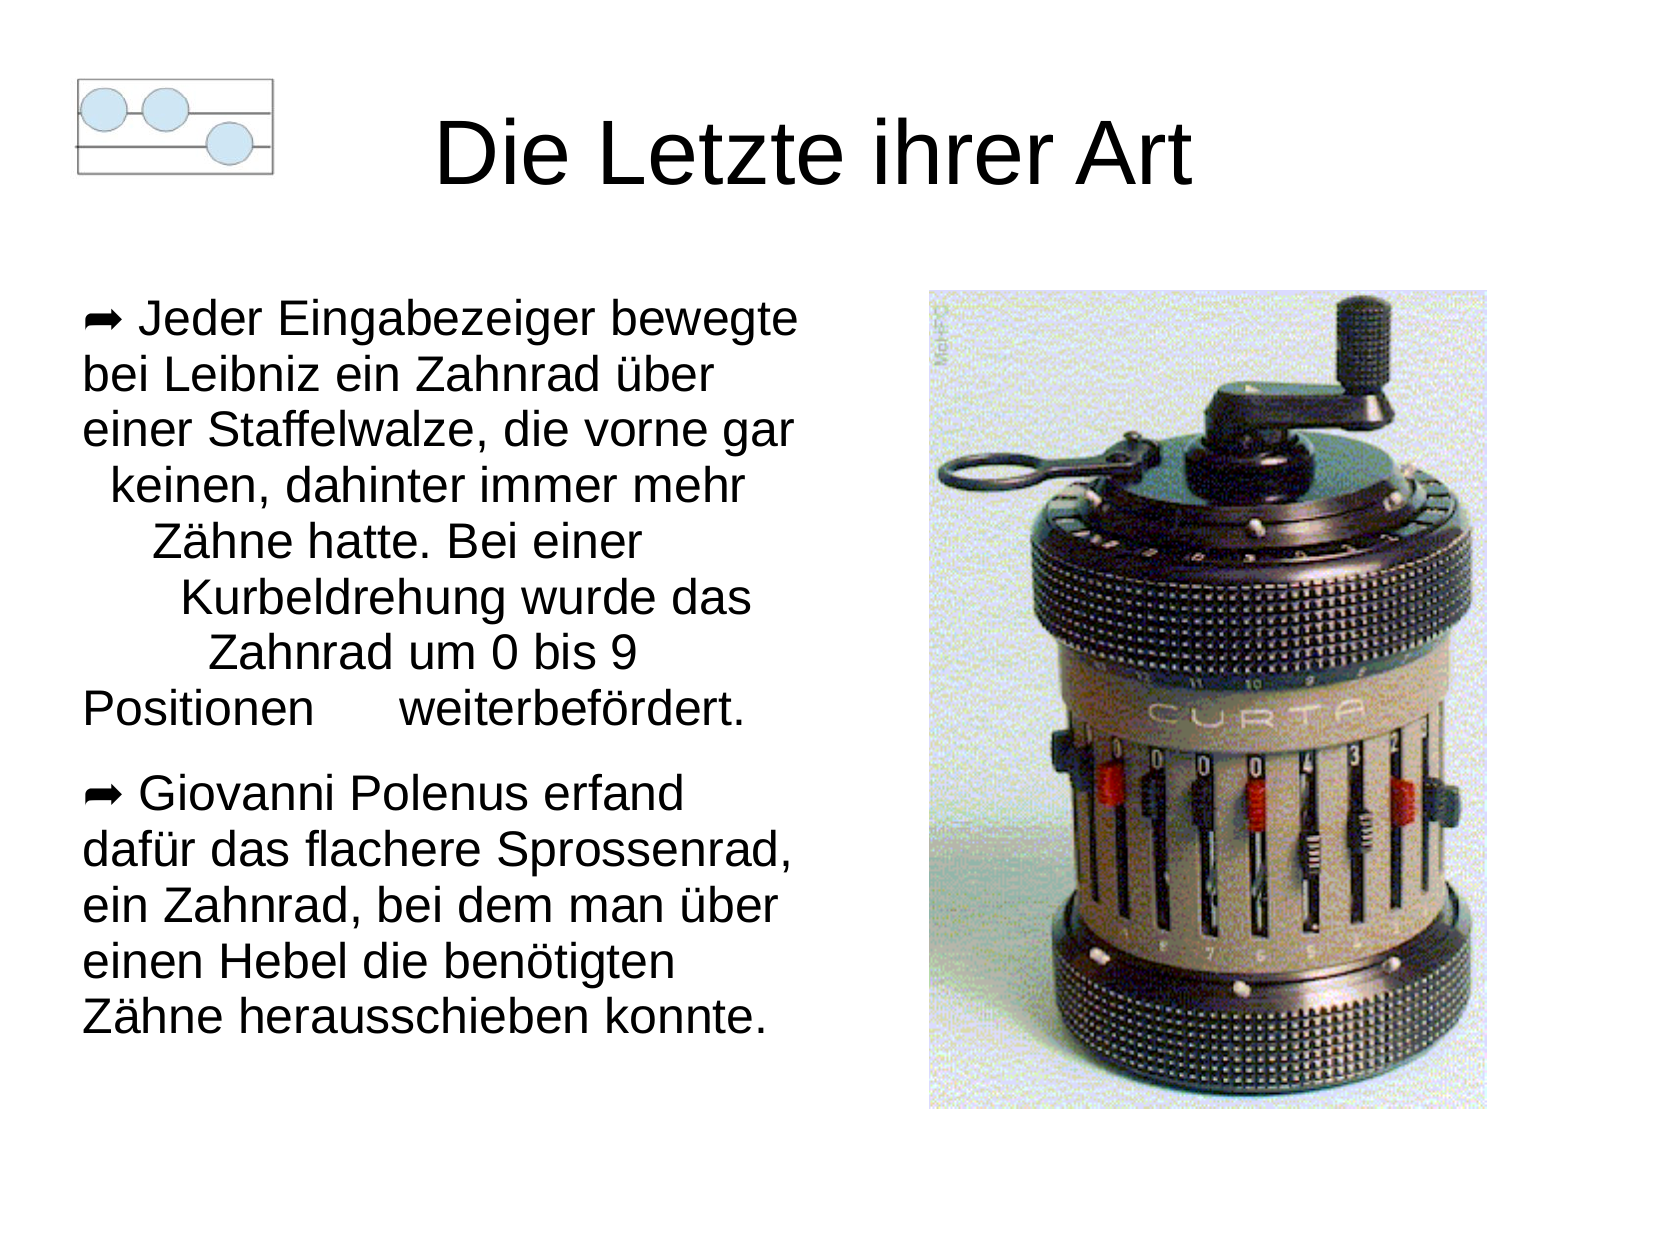

Die Letzte ihrer Art
# ➦ Jeder Eingabezeiger bewegte bei Leibniz ein Zahnrad über einer Staffelwalze, die vorne gar keinen, dahinter immer mehr Zähne hatte. Bei einer Kurbeldrehung wurde das Zahnrad um 0 bis 9 Positionen weiterbefördert.
➦ Giovanni Polenus erfand dafür das flachere Sprossenrad, ein Zahnrad, bei dem man über einen Hebel die benötigten Zähne herausschieben konnte.